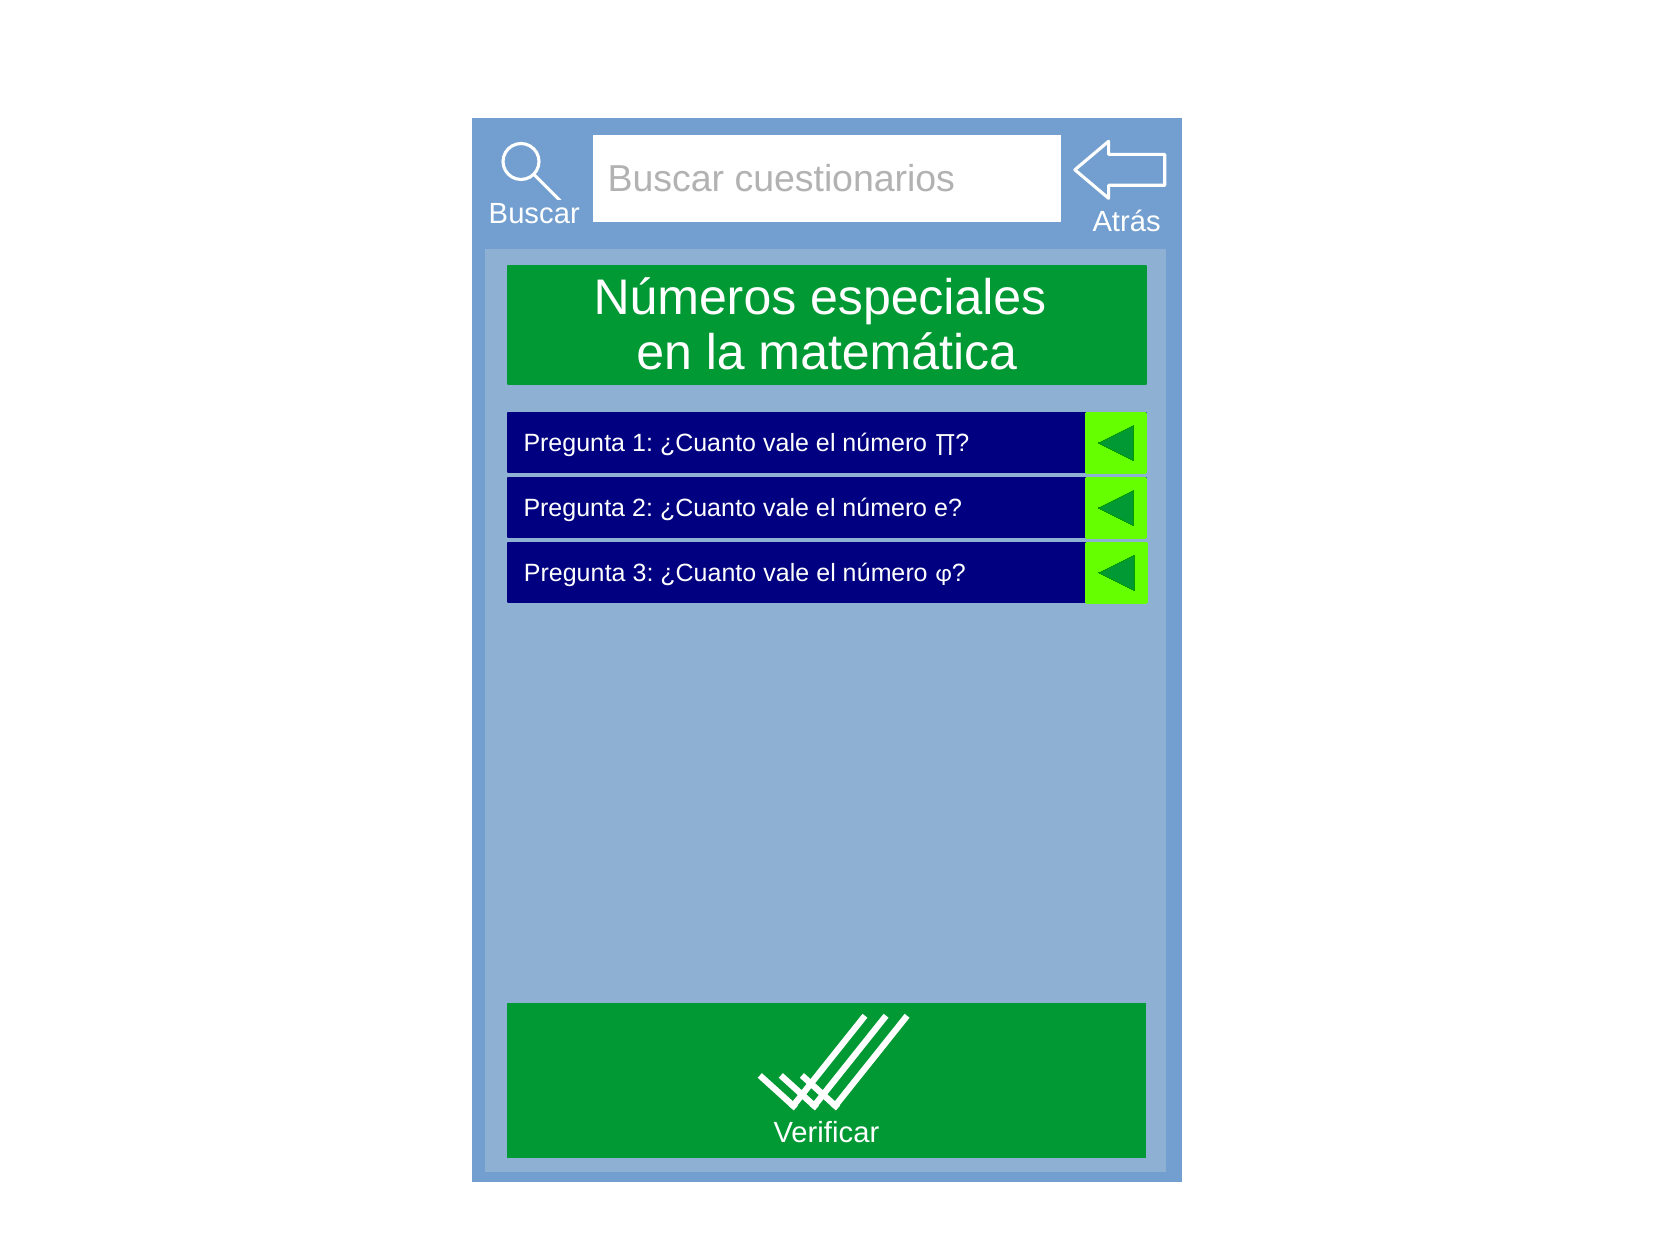

Buscar
Atrás
Buscar cuestionarios
Números especiales
en la matemática
Pregunta 1: ¿Cuanto vale el número ∏?
Pregunta 2: ¿Cuanto vale el número e?
Pregunta 3: ¿Cuanto vale el número φ?
Verificar